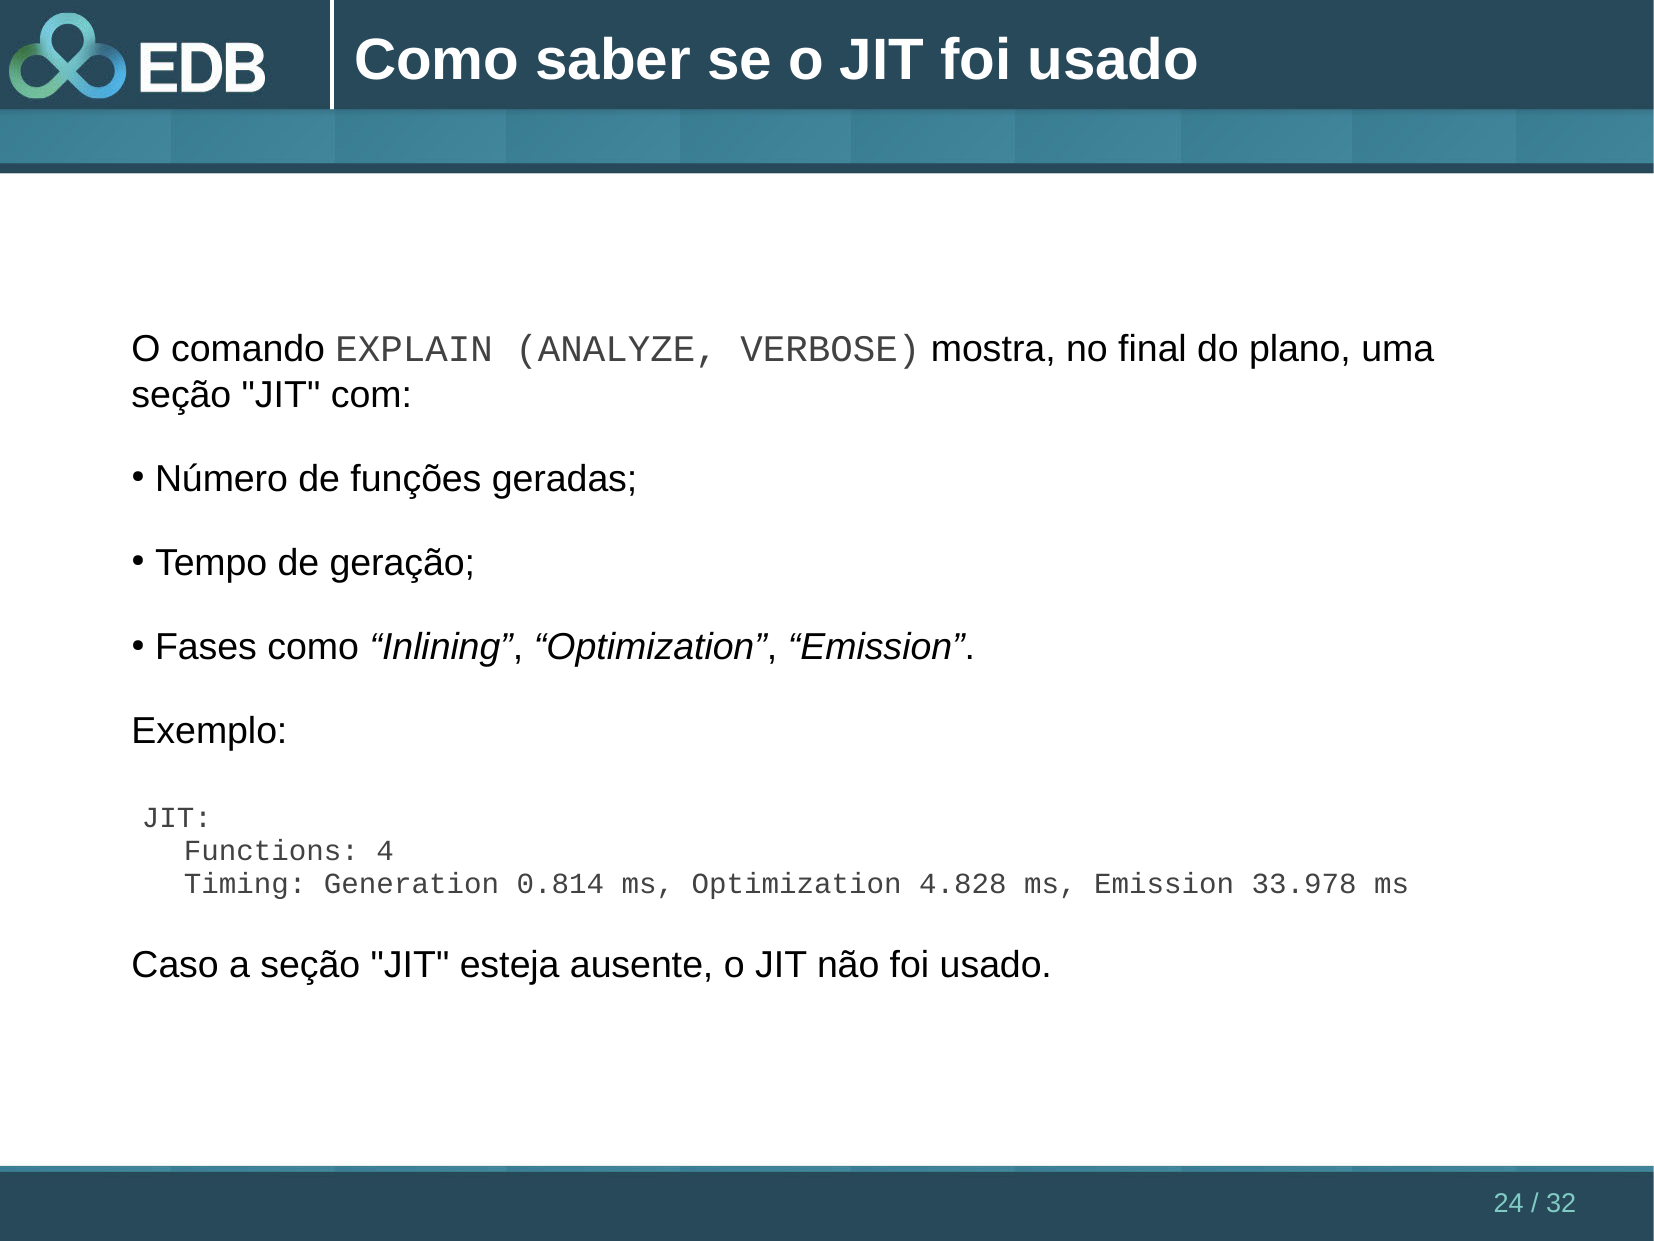

# Como saber se o JIT foi usado
O comando EXPLAIN (ANALYZE, VERBOSE) mostra, no final do plano, uma seção "JIT" com:
 Número de funções geradas;
 Tempo de geração;
 Fases como “Inlining”, “Optimization”, “Emission”.
Exemplo:
 JIT:
 Functions: 4
 Timing: Generation 0.814 ms, Optimization 4.828 ms, Emission 33.978 ms
Caso a seção "JIT" esteja ausente, o JIT não foi usado.